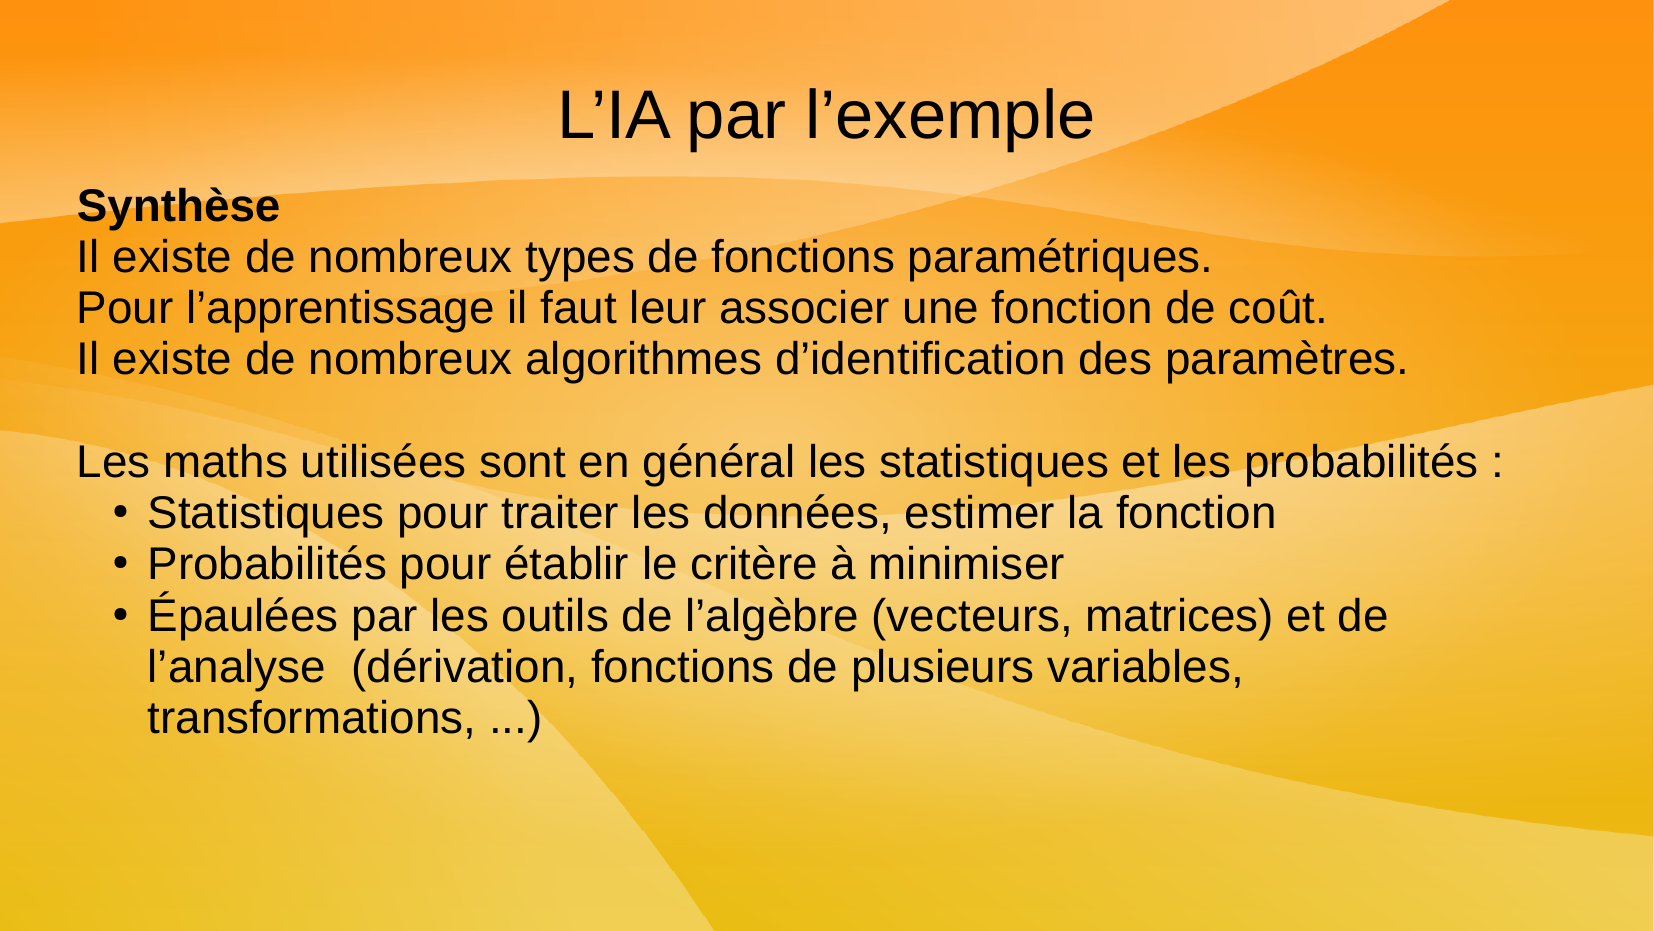

# L’IA par l’exemple
Synthèse
Il existe de nombreux types de fonctions paramétriques.
Pour l’apprentissage il faut leur associer une fonction de coût.
Il existe de nombreux algorithmes d’identification des paramètres.
Les maths utilisées sont en général les statistiques et les probabilités :
Statistiques pour traiter les données, estimer la fonction
Probabilités pour établir le critère à minimiser
Épaulées par les outils de l’algèbre (vecteurs, matrices) et de l’analyse (dérivation, fonctions de plusieurs variables, transformations, ...)